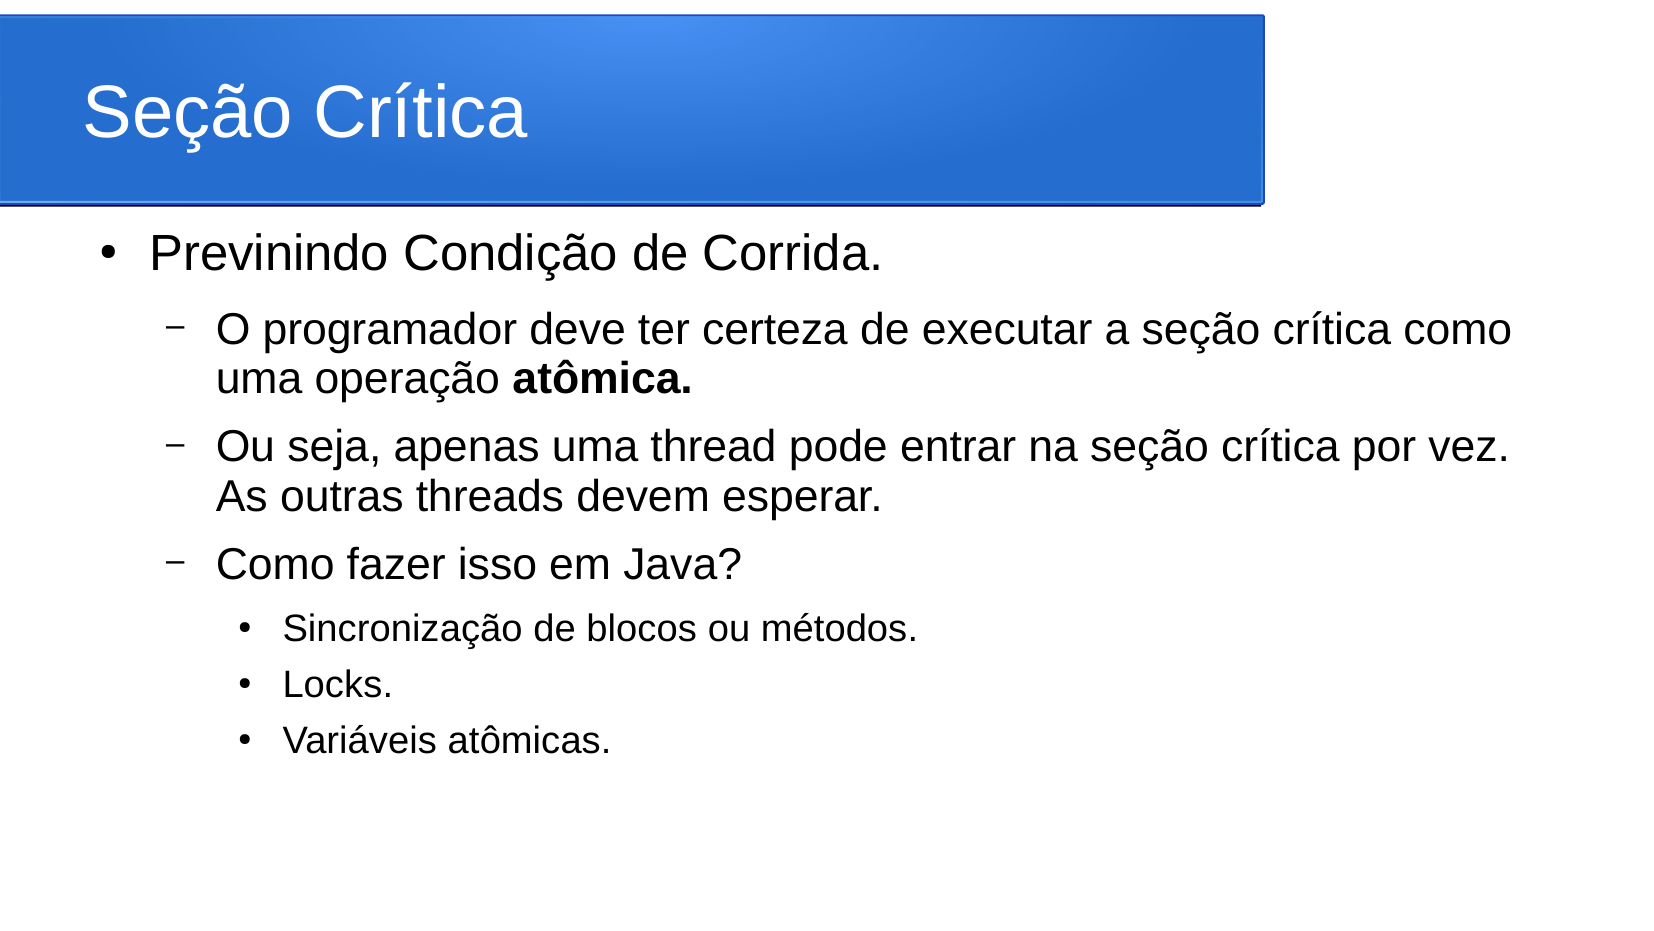

# Seção Crítica
Previnindo Condição de Corrida.
O programador deve ter certeza de executar a seção crítica como uma operação atômica.
Ou seja, apenas uma thread pode entrar na seção crítica por vez. As outras threads devem esperar.
Como fazer isso em Java?
Sincronização de blocos ou métodos.
Locks.
Variáveis atômicas.